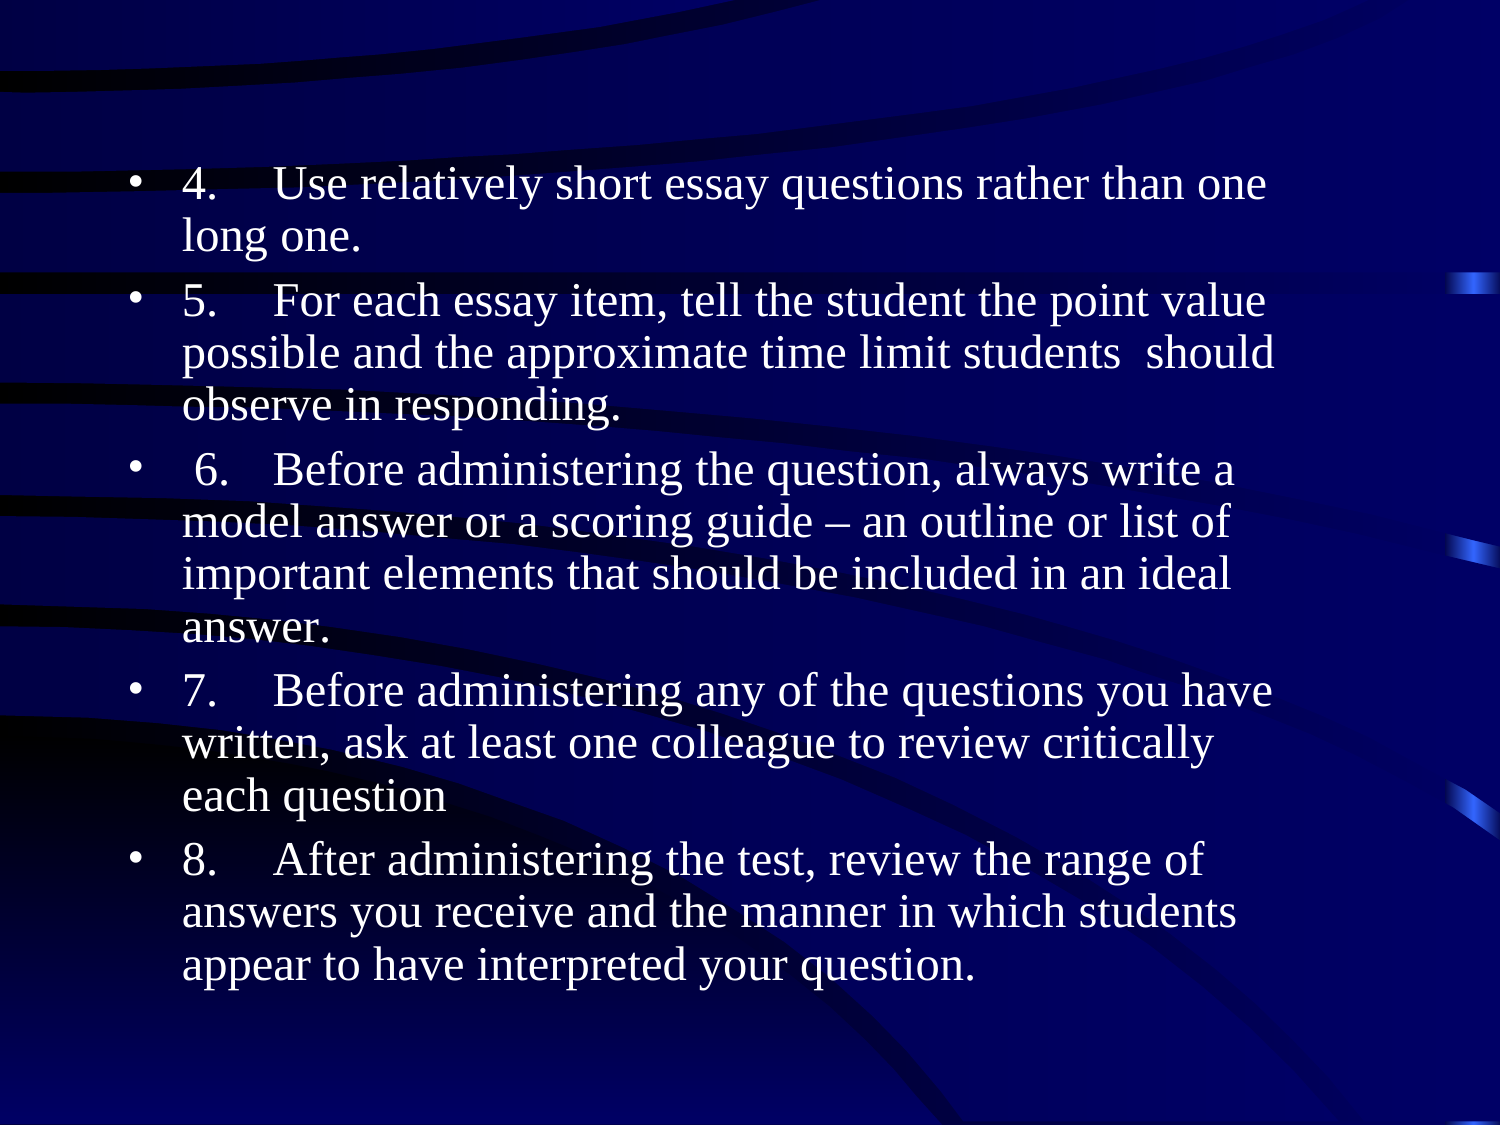

#
4. 	Use relatively short essay questions rather than one 		long one.
5. 	For each essay item, tell the student the point value 		possible and the approximate time limit students 		should observe in responding.
 6.	Before administering the question, always write a 		model answer or a scoring guide – an outline or list of 	important elements that should be included in an ideal 	answer.
7. 	Before administering any of the questions you have 		written, ask at least one colleague to review critically 	each question
8. 	After administering the test, review the range of 		answers you receive and the manner in which students 	appear to have interpreted your question.